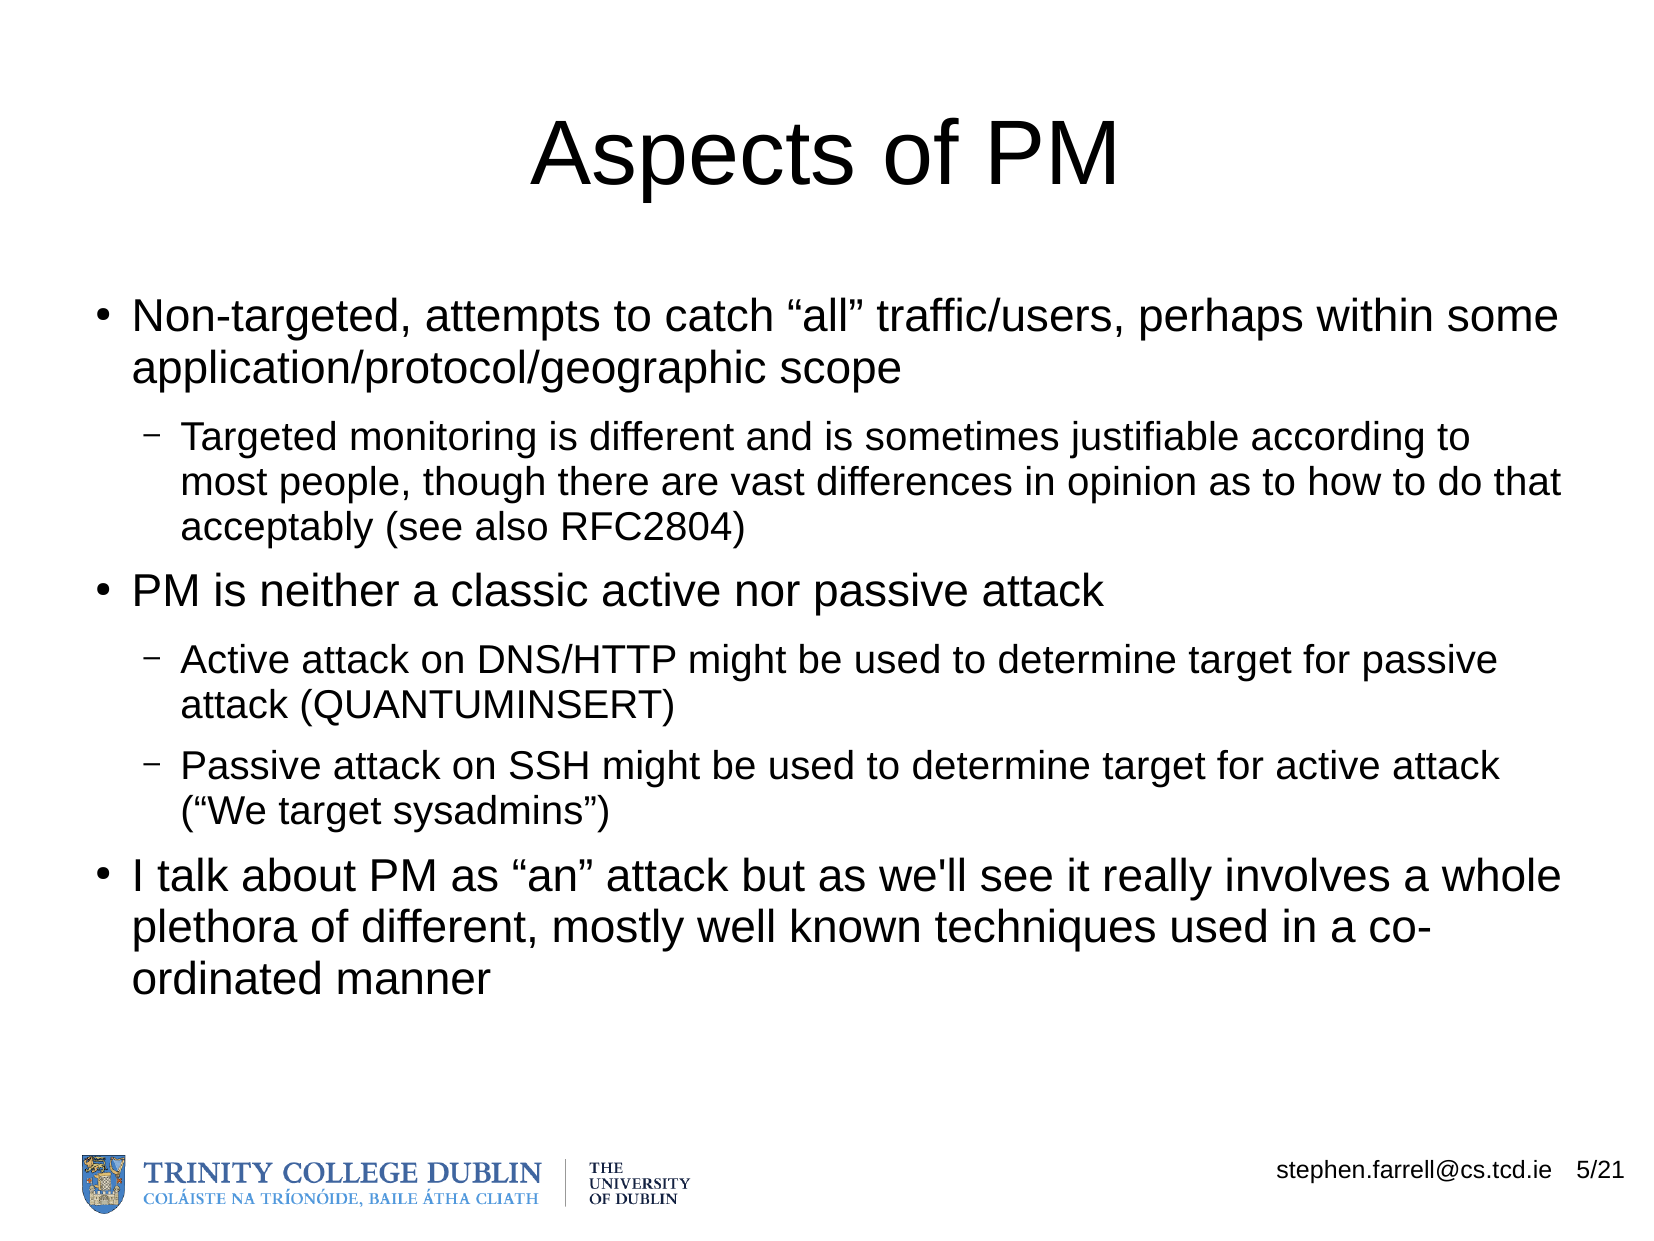

# Aspects of PM
Non-targeted, attempts to catch “all” traffic/users, perhaps within some application/protocol/geographic scope
Targeted monitoring is different and is sometimes justifiable according to most people, though there are vast differences in opinion as to how to do that acceptably (see also RFC2804)
PM is neither a classic active nor passive attack
Active attack on DNS/HTTP might be used to determine target for passive attack (QUANTUMINSERT)
Passive attack on SSH might be used to determine target for active attack (“We target sysadmins”)
I talk about PM as “an” attack but as we'll see it really involves a whole plethora of different, mostly well known techniques used in a co-ordinated manner